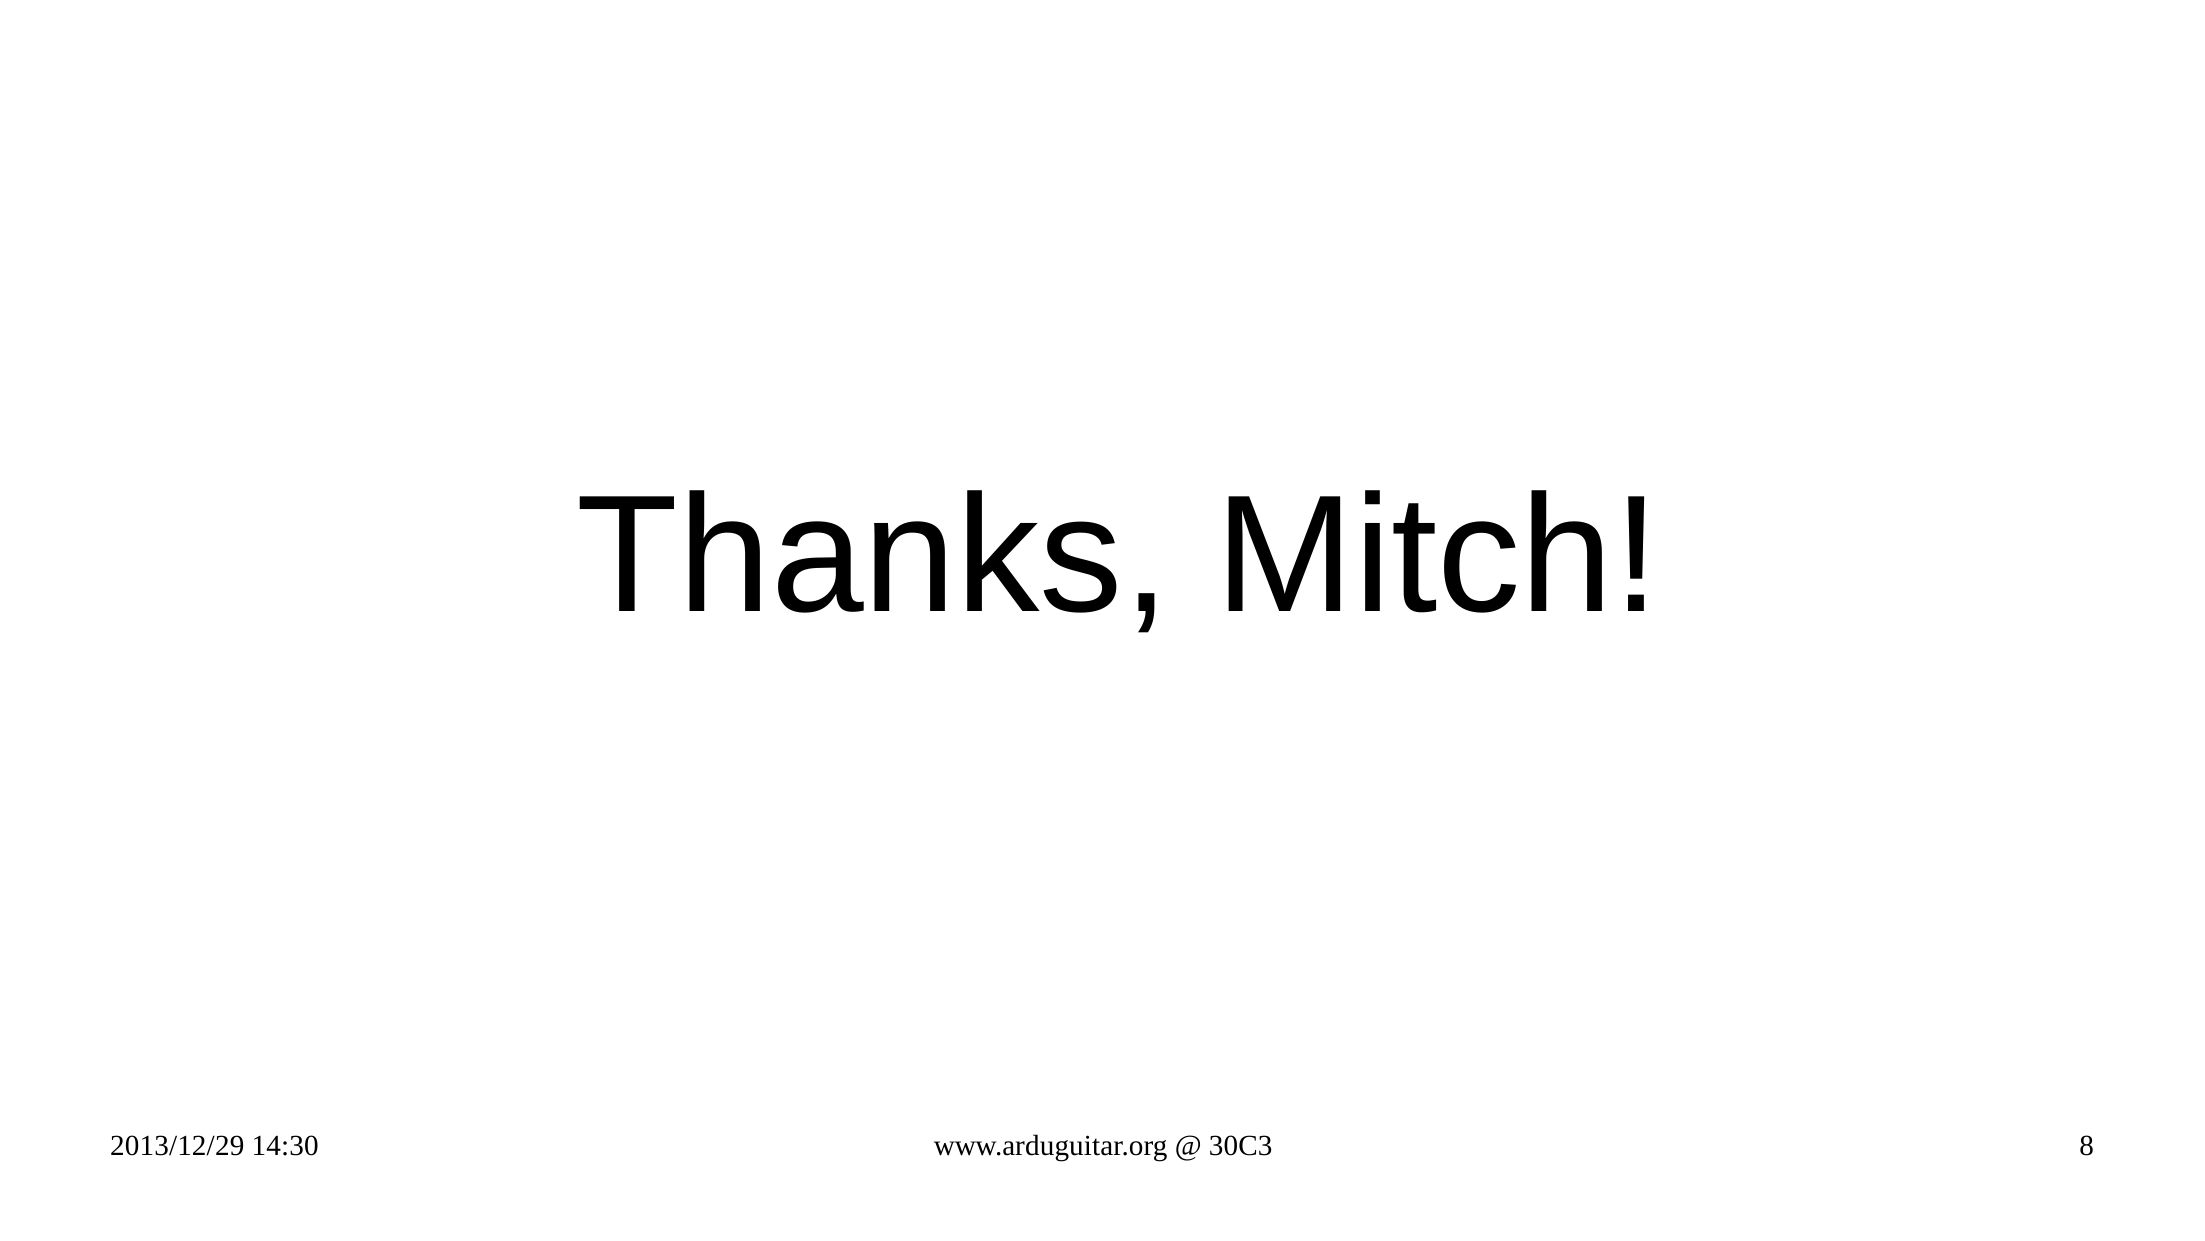

# Thanks, Mitch!
2013/12/29 14:30
www.arduguitar.org @ 30C3
8